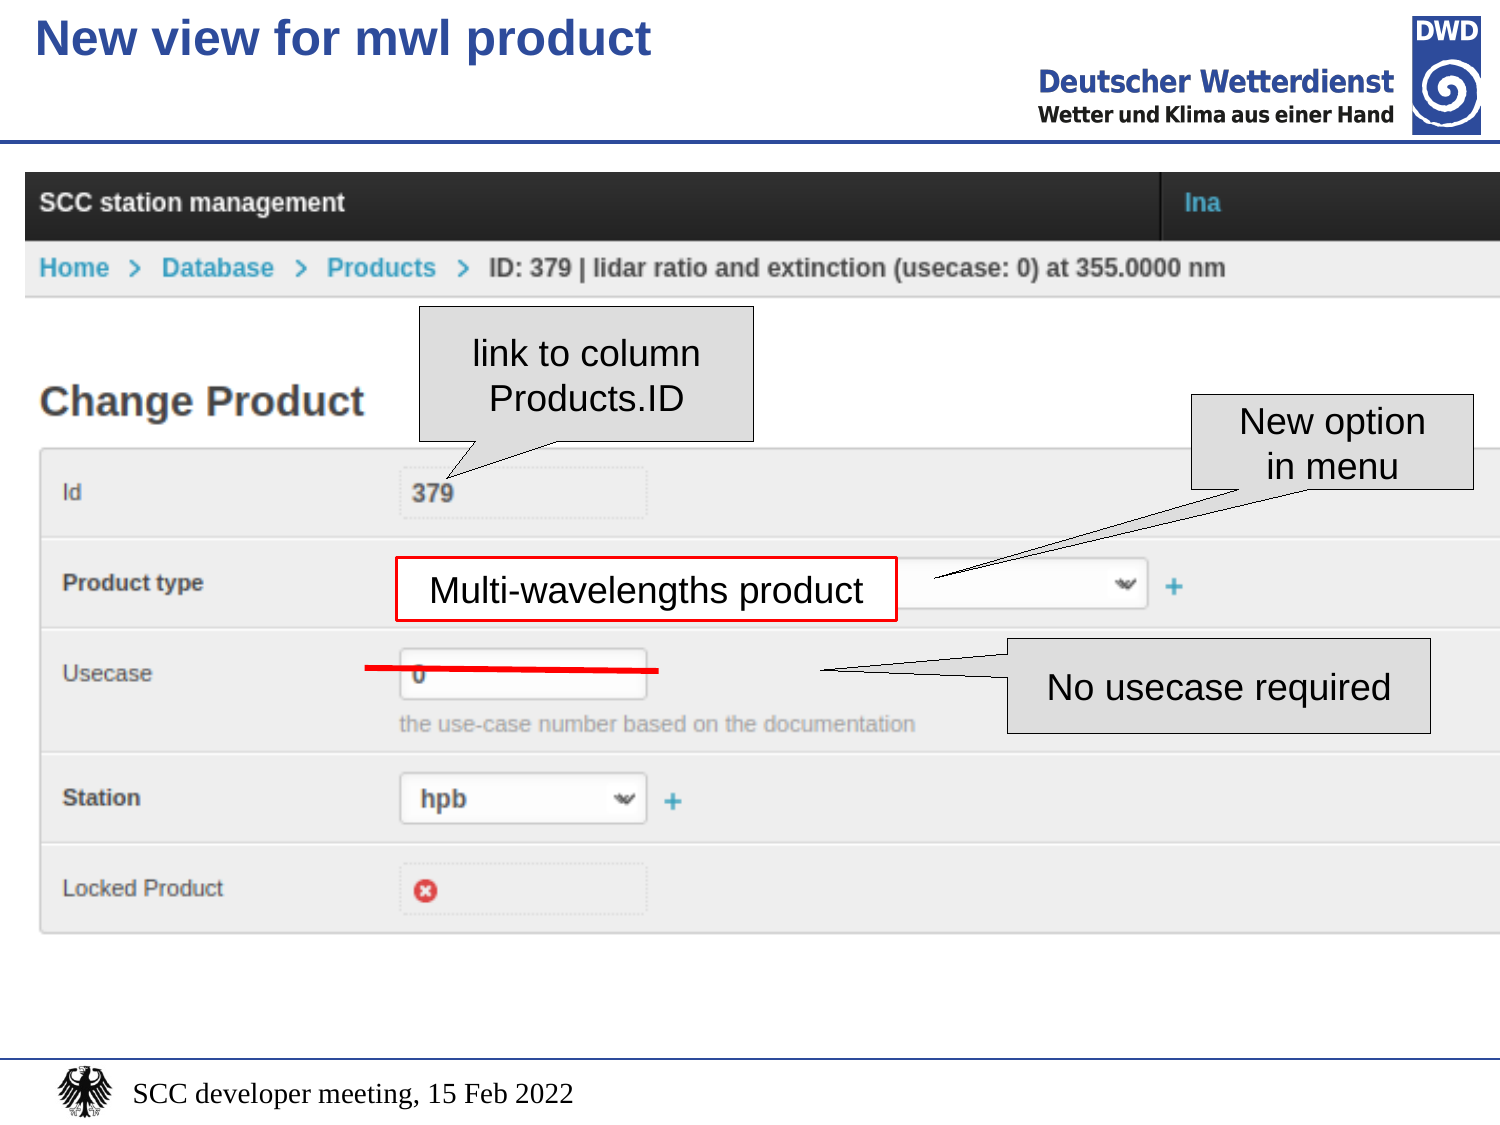

New view for mwl product
link to column
Products.ID
New option
in menu
Multi-wavelengths product
No usecase required